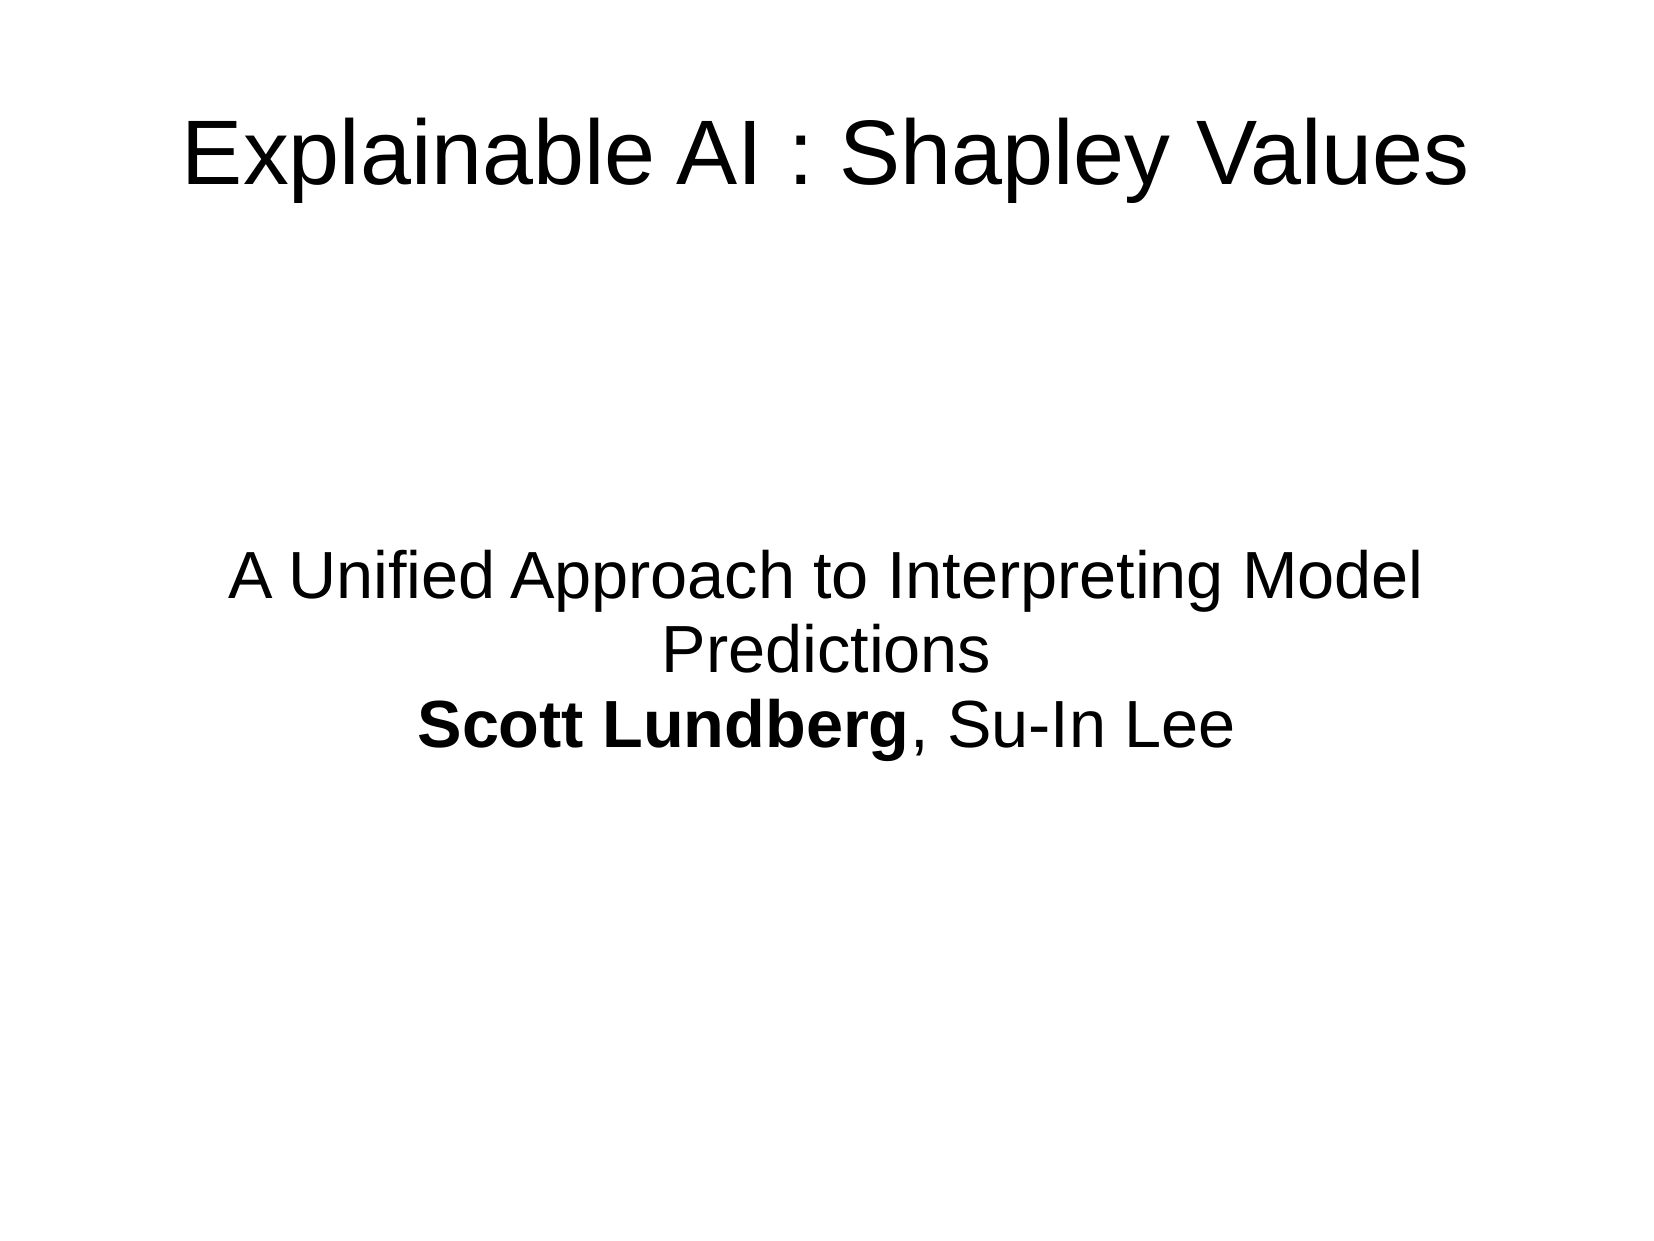

# Explainable AI : Shapley Values
A Unified Approach to Interpreting Model Predictions
Scott Lundberg, Su-In Lee